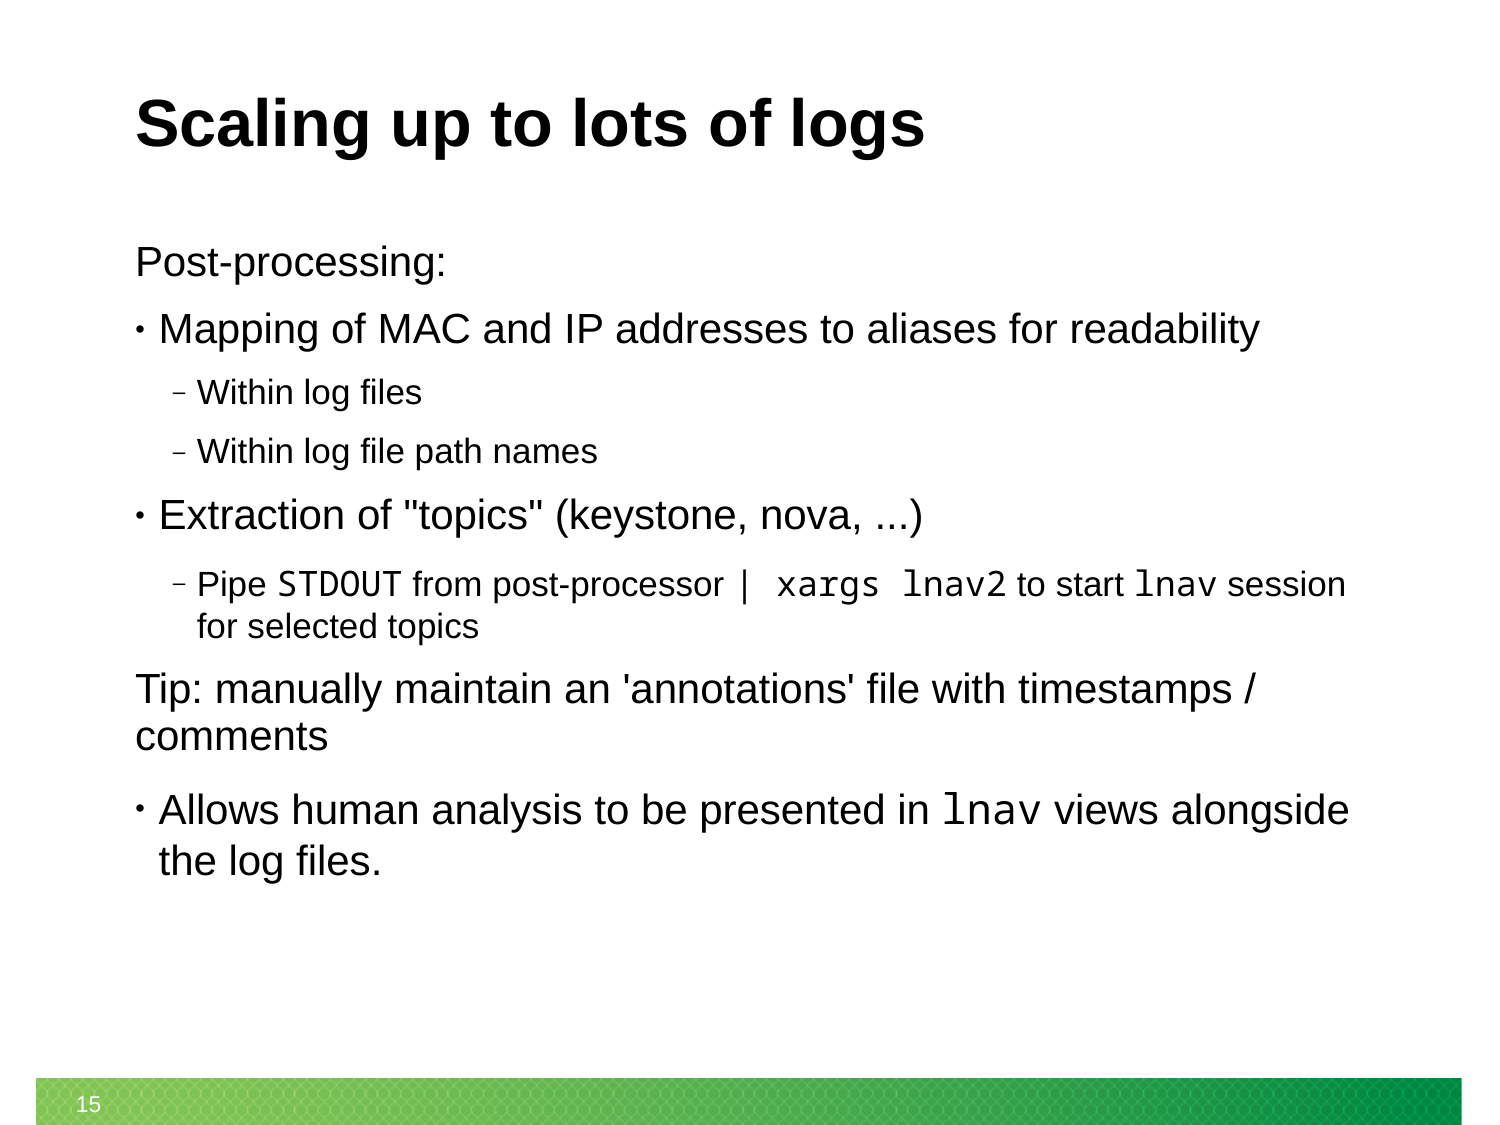

# Scaling up to lots of logs
Post-processing:
Mapping of MAC and IP addresses to aliases for readability
Within log files
Within log file path names
Extraction of "topics" (keystone, nova, ...)
Pipe STDOUT from post-processor | xargs lnav2 to start lnav session for selected topics
Tip: manually maintain an 'annotations' file with timestamps / comments
Allows human analysis to be presented in lnav views alongside the log files.